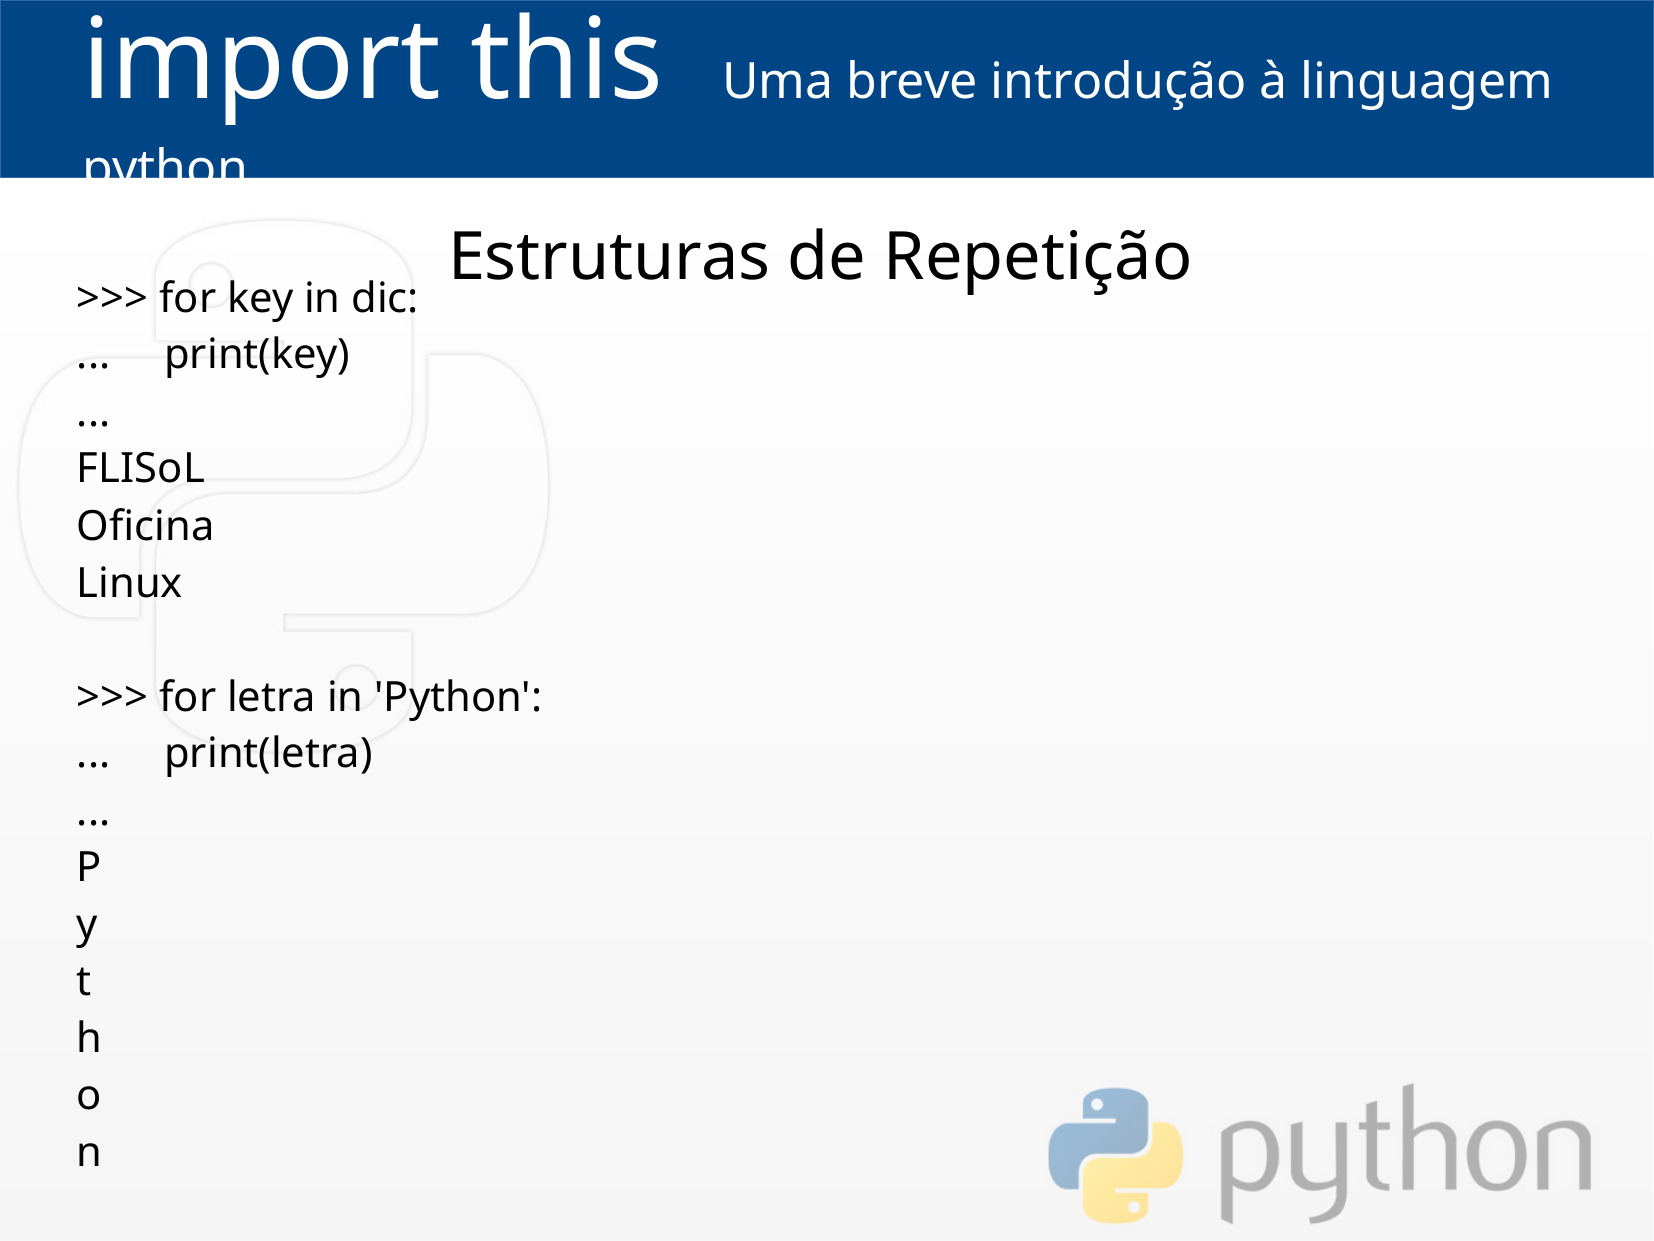

import this Uma breve introdução à linguagem python
Estruturas de Repetição
# >>> for key in dic:
... print(key)
...
FLISoL
Oficina
Linux
>>> for letra in 'Python':
... print(letra)
...
P
y
t
h
o
n